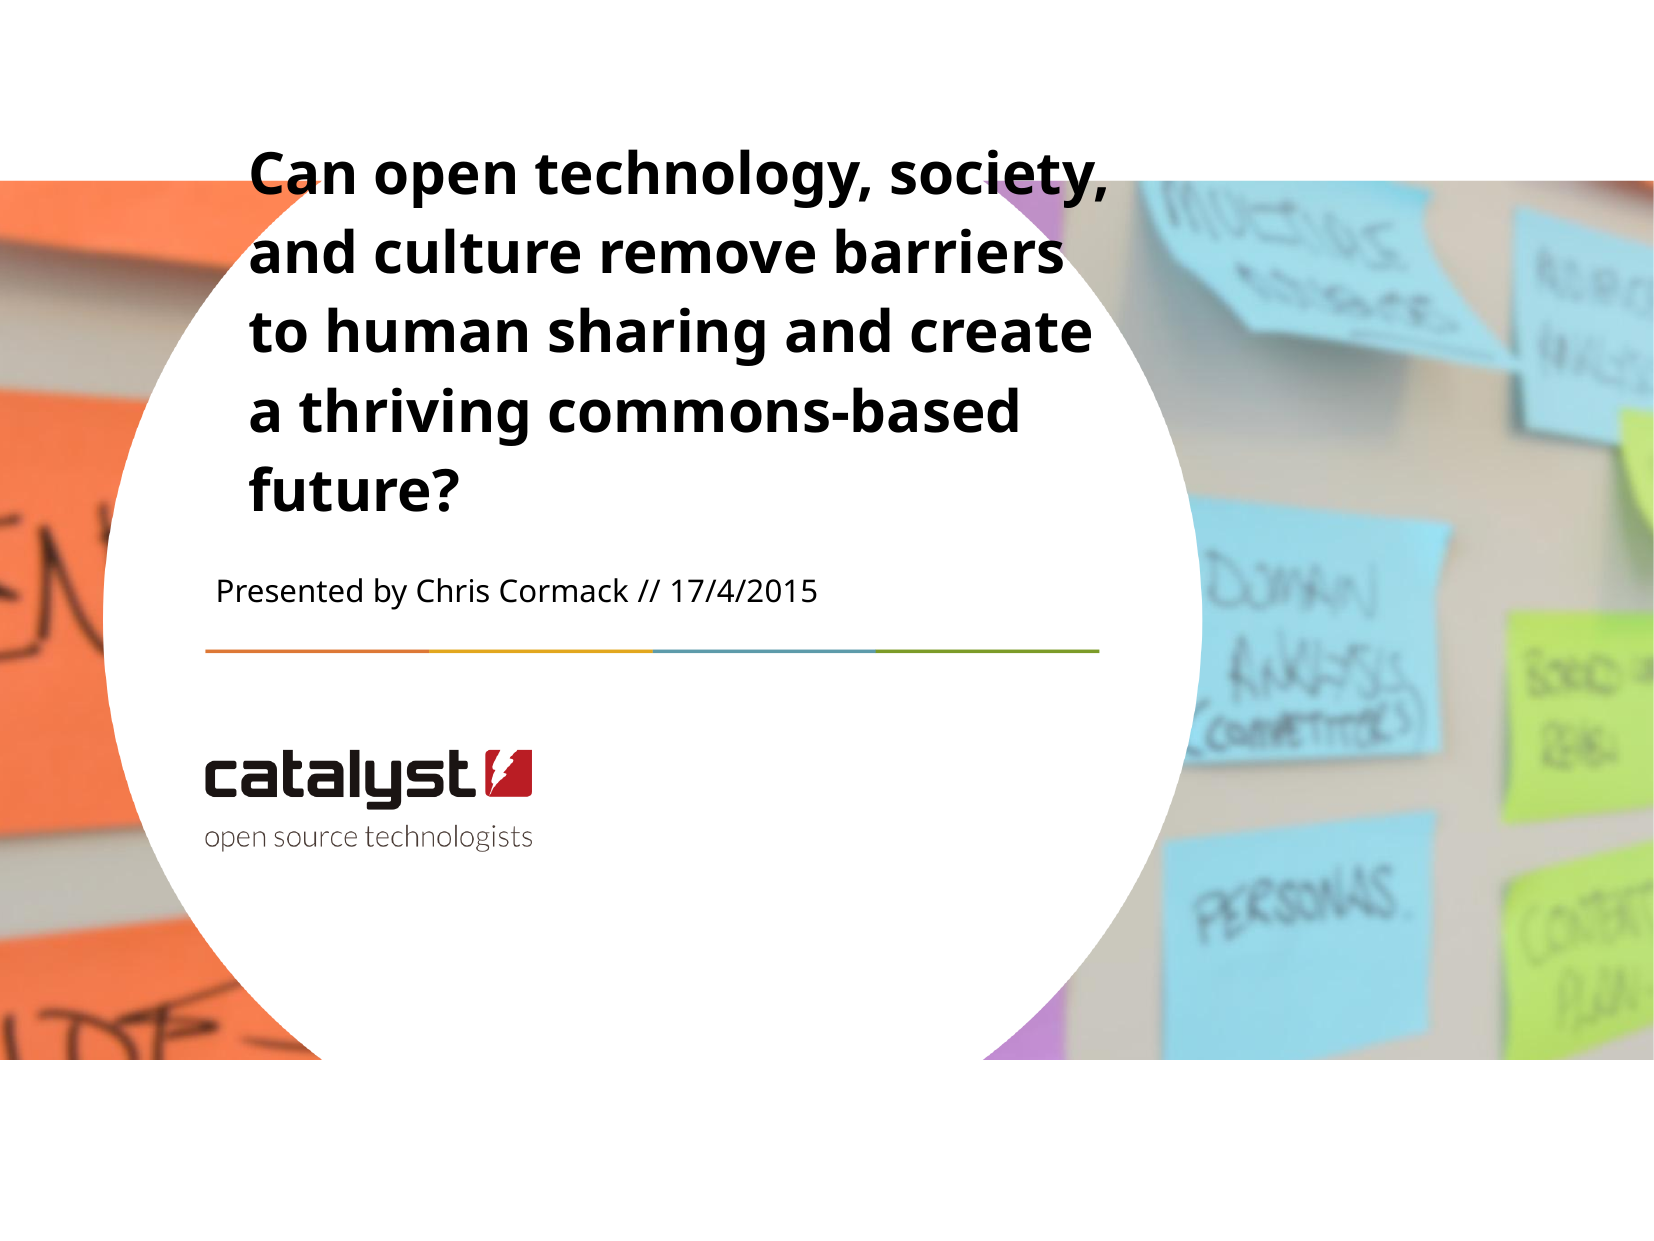

# Can open technology, society, and culture remove barriers to human sharing and create a thriving commons-based future?
Presented by Chris Cormack // 17/4/2015